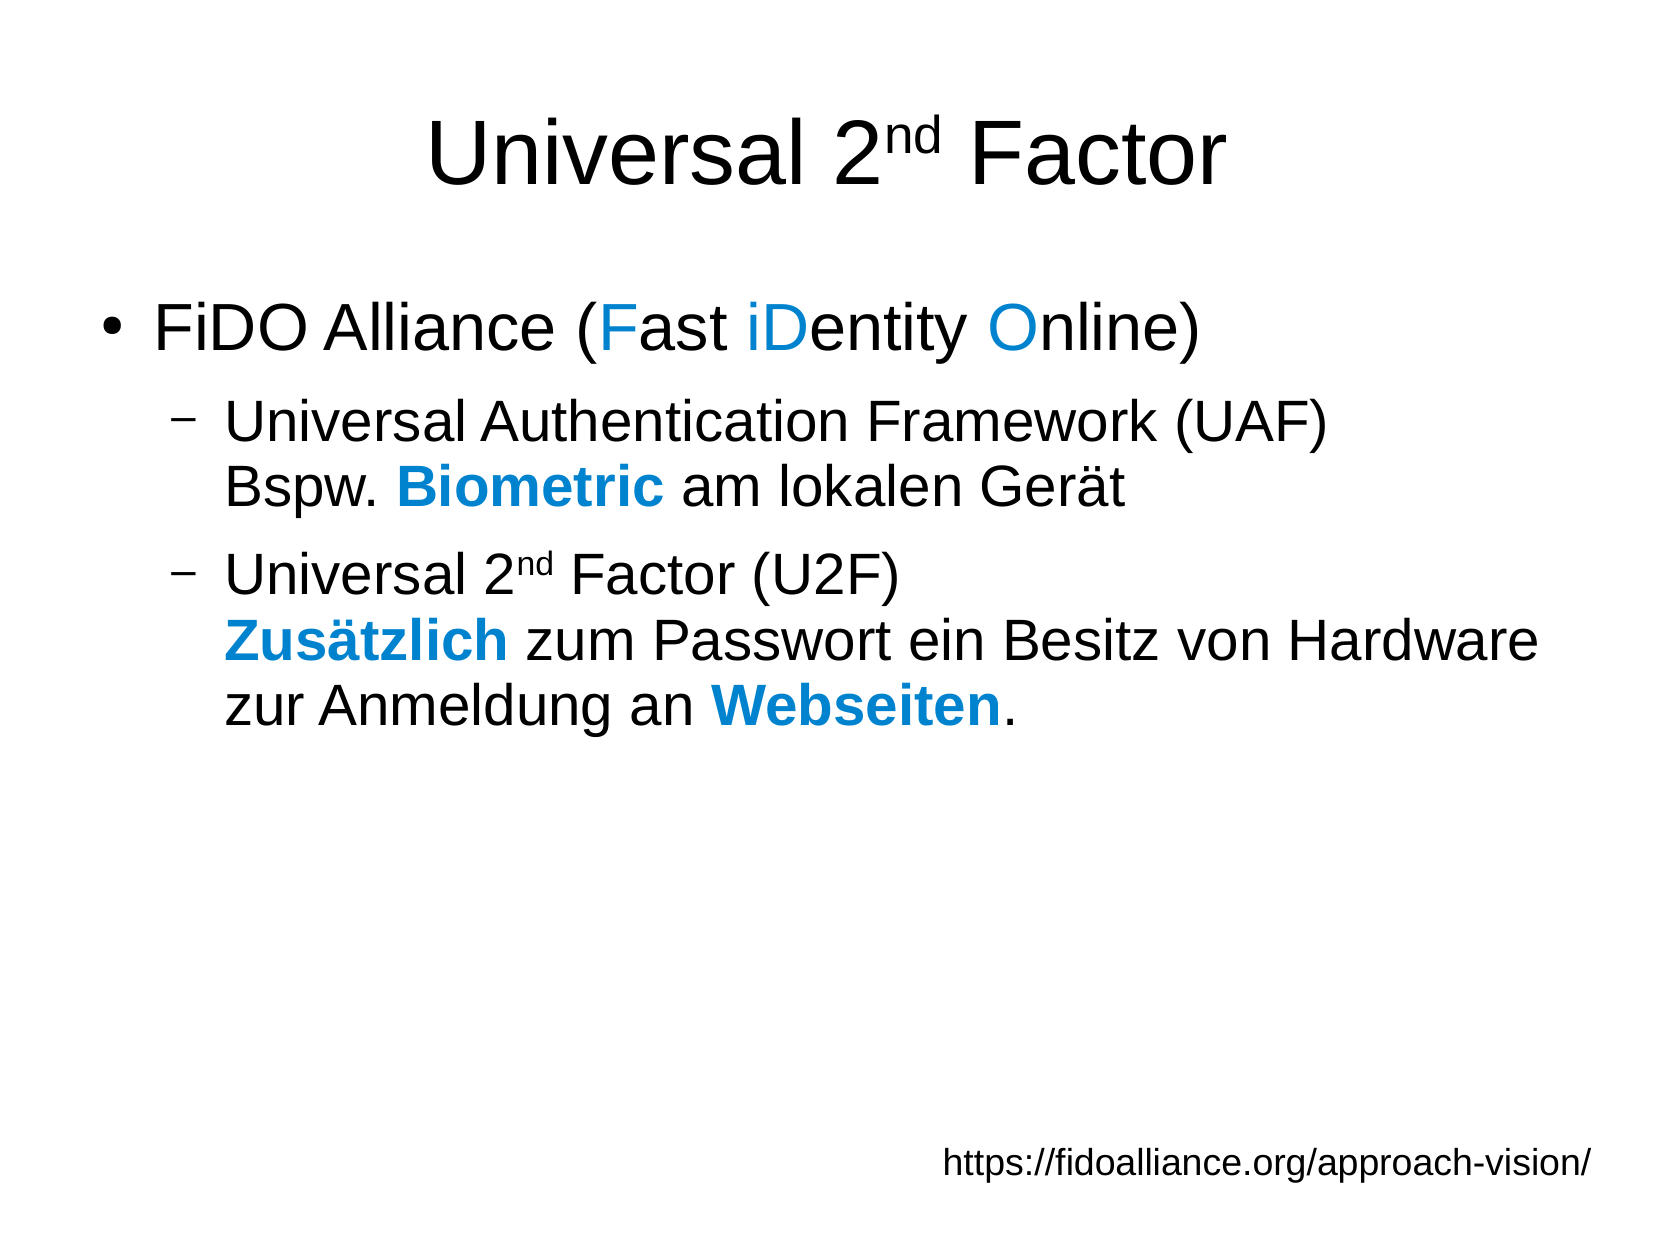

# Universal 2nd Factor
FiDO Alliance (Fast iDentity Online)
Universal Authentication Framework (UAF)
Bspw. Biometric am lokalen Gerät
Universal 2nd Factor (U2F)
Zusätzlich zum Passwort ein Besitz von Hardware zur Anmeldung an Webseiten.
https://fidoalliance.org/approach-vision/